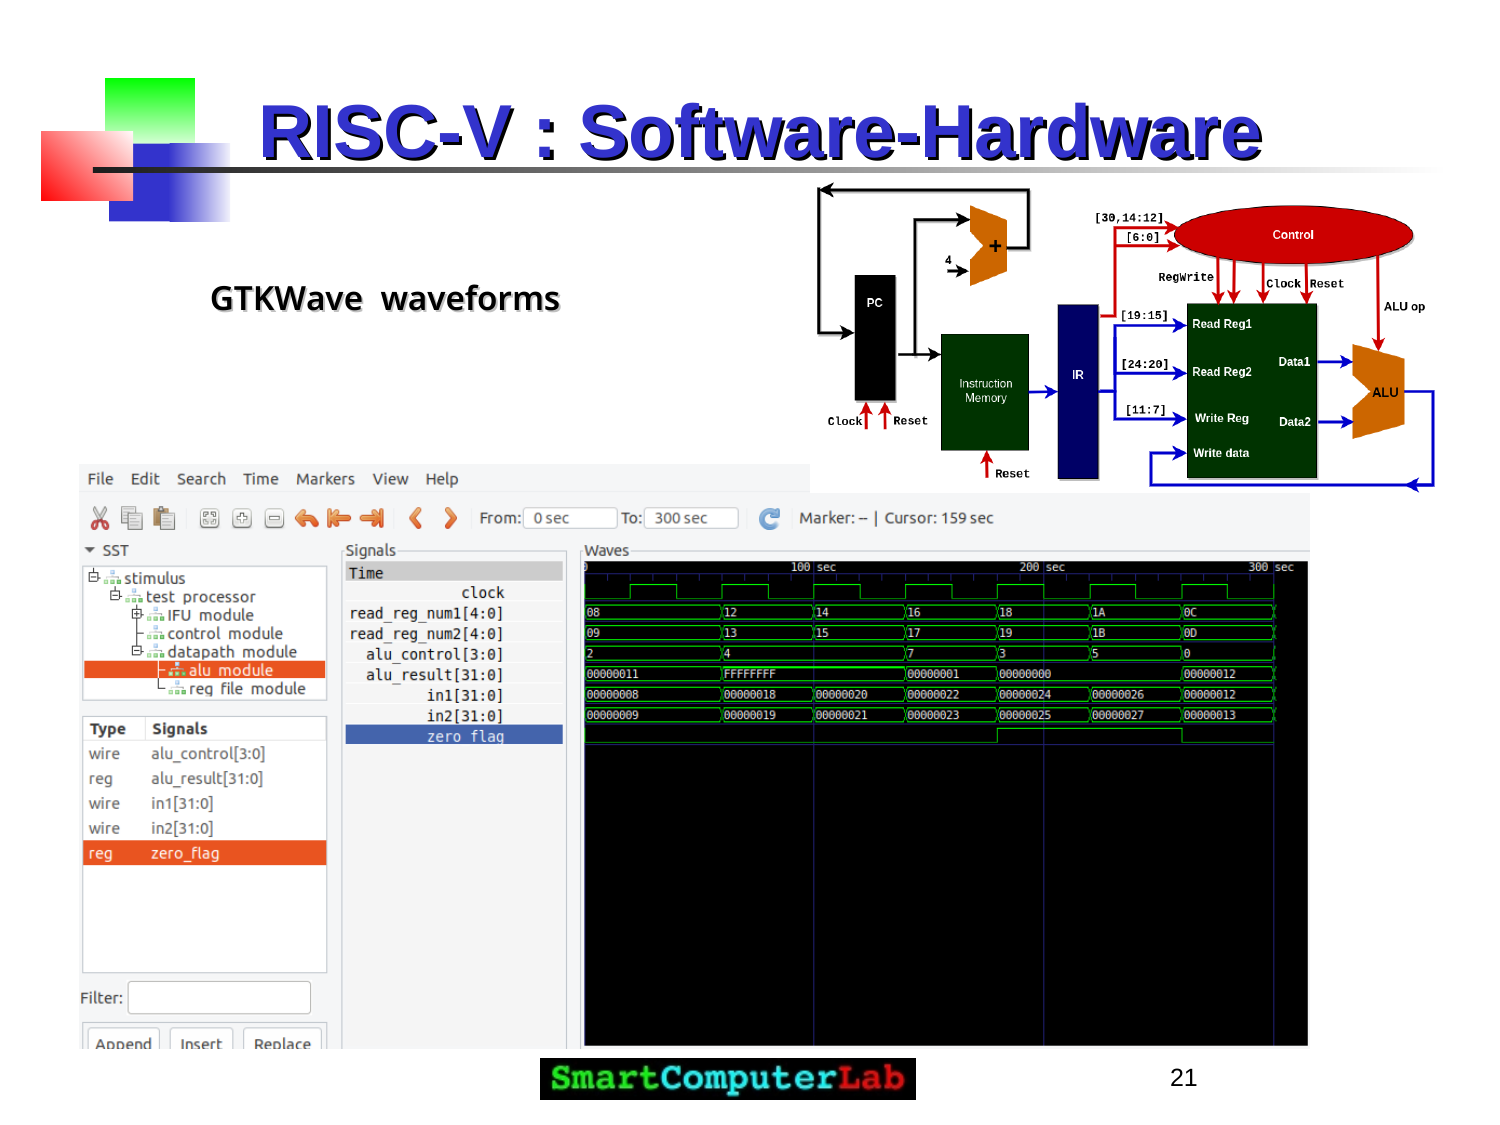

# RISC-V : Software-Hardware
GTKWave waveforms
21